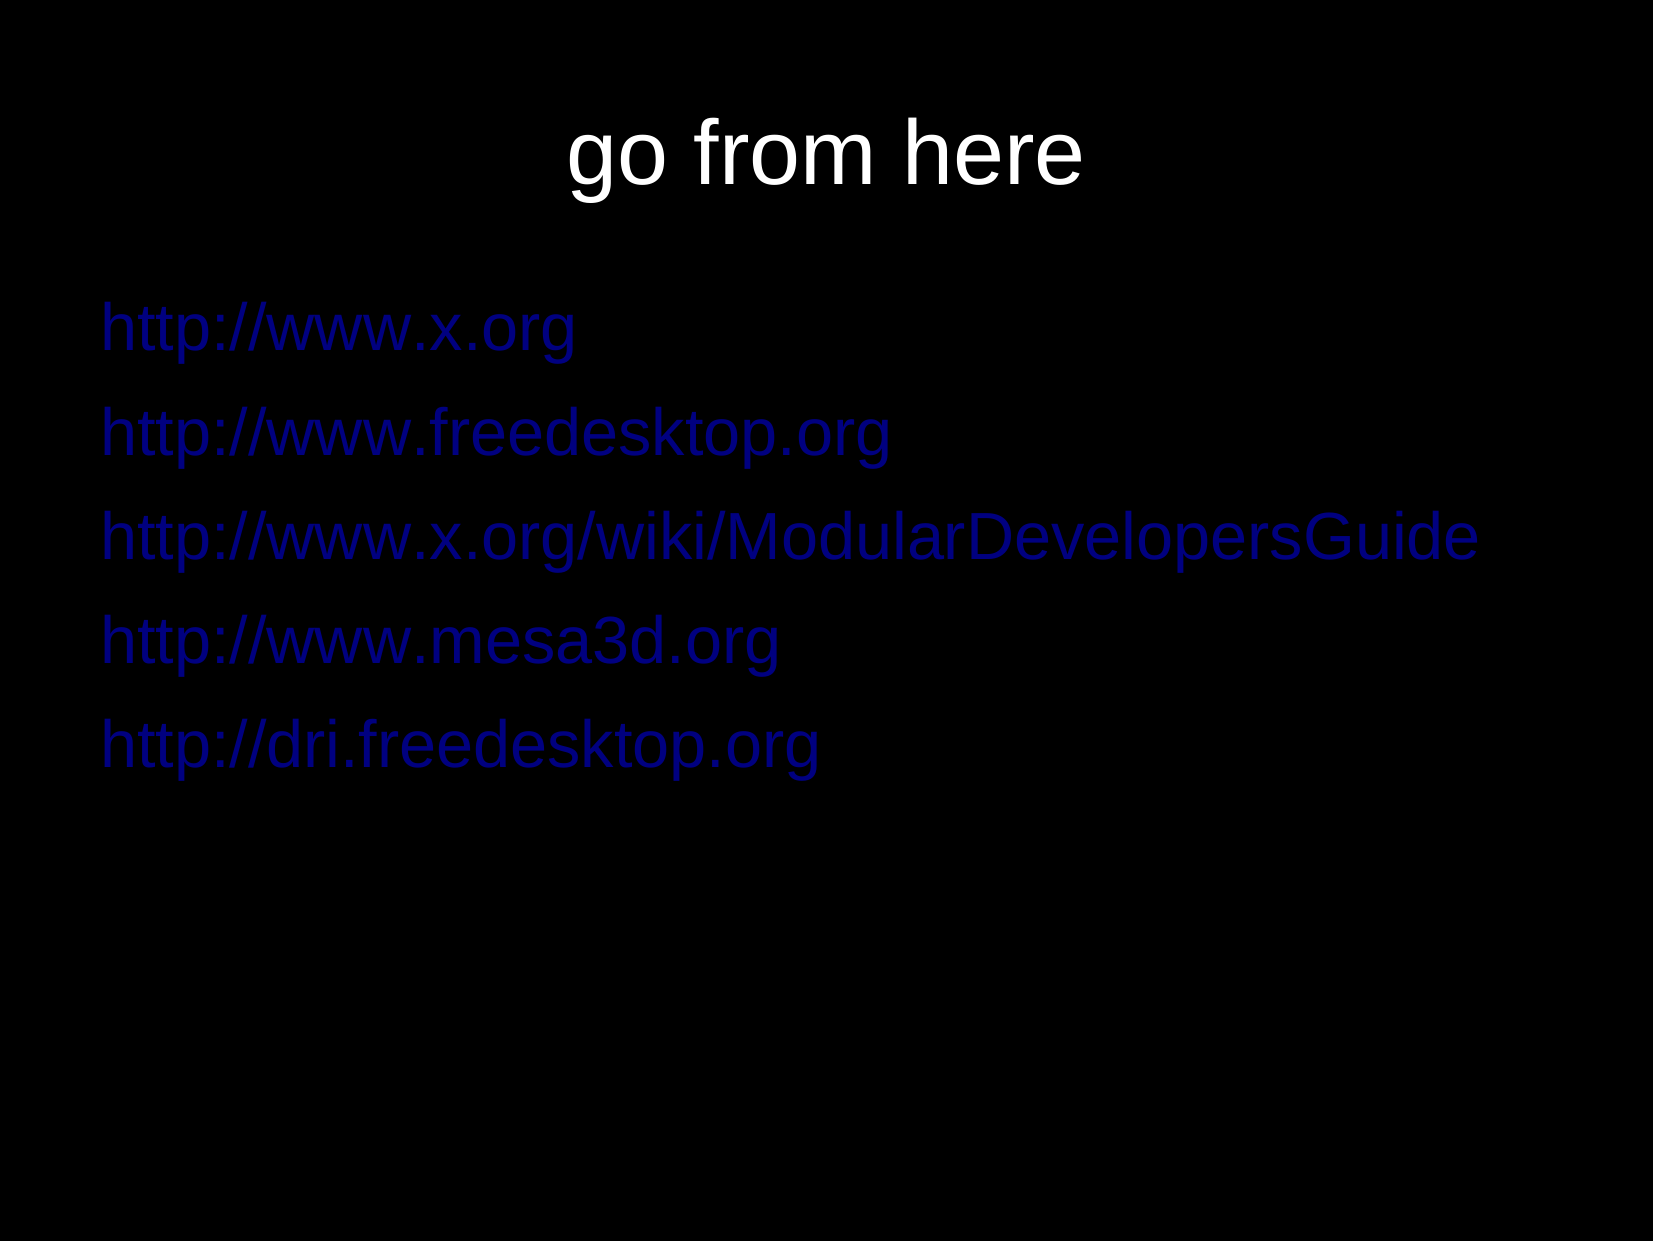

# go from here
http://www.x.org
http://www.freedesktop.org
http://www.x.org/wiki/ModularDevelopersGuide
http://www.mesa3d.org
http://dri.freedesktop.org